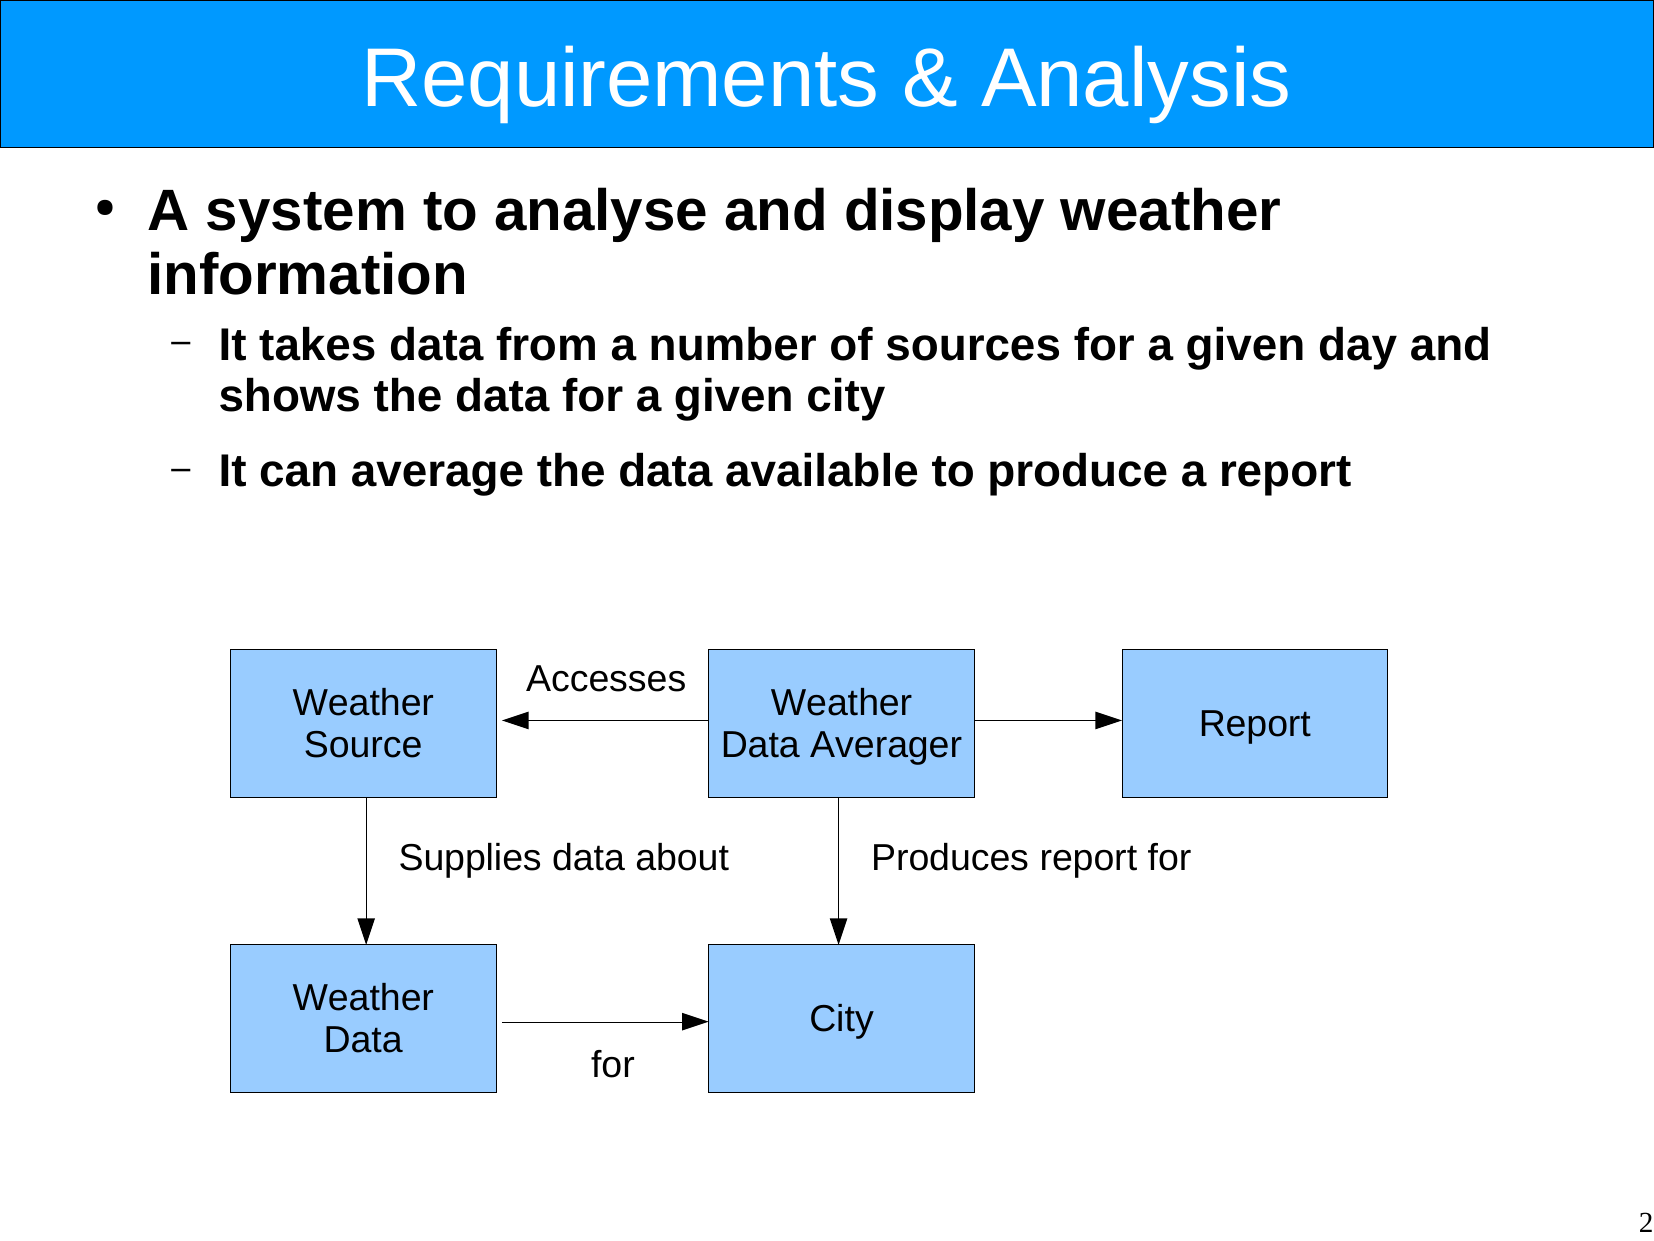

# Requirements & Analysis
A system to analyse and display weather information
It takes data from a number of sources for a given day and shows the data for a given city
It can average the data available to produce a report
Weather
Source
Accesses
Weather
Data Averager
Report
Supplies data about
Produces report for
Weather
Data
City
for
2